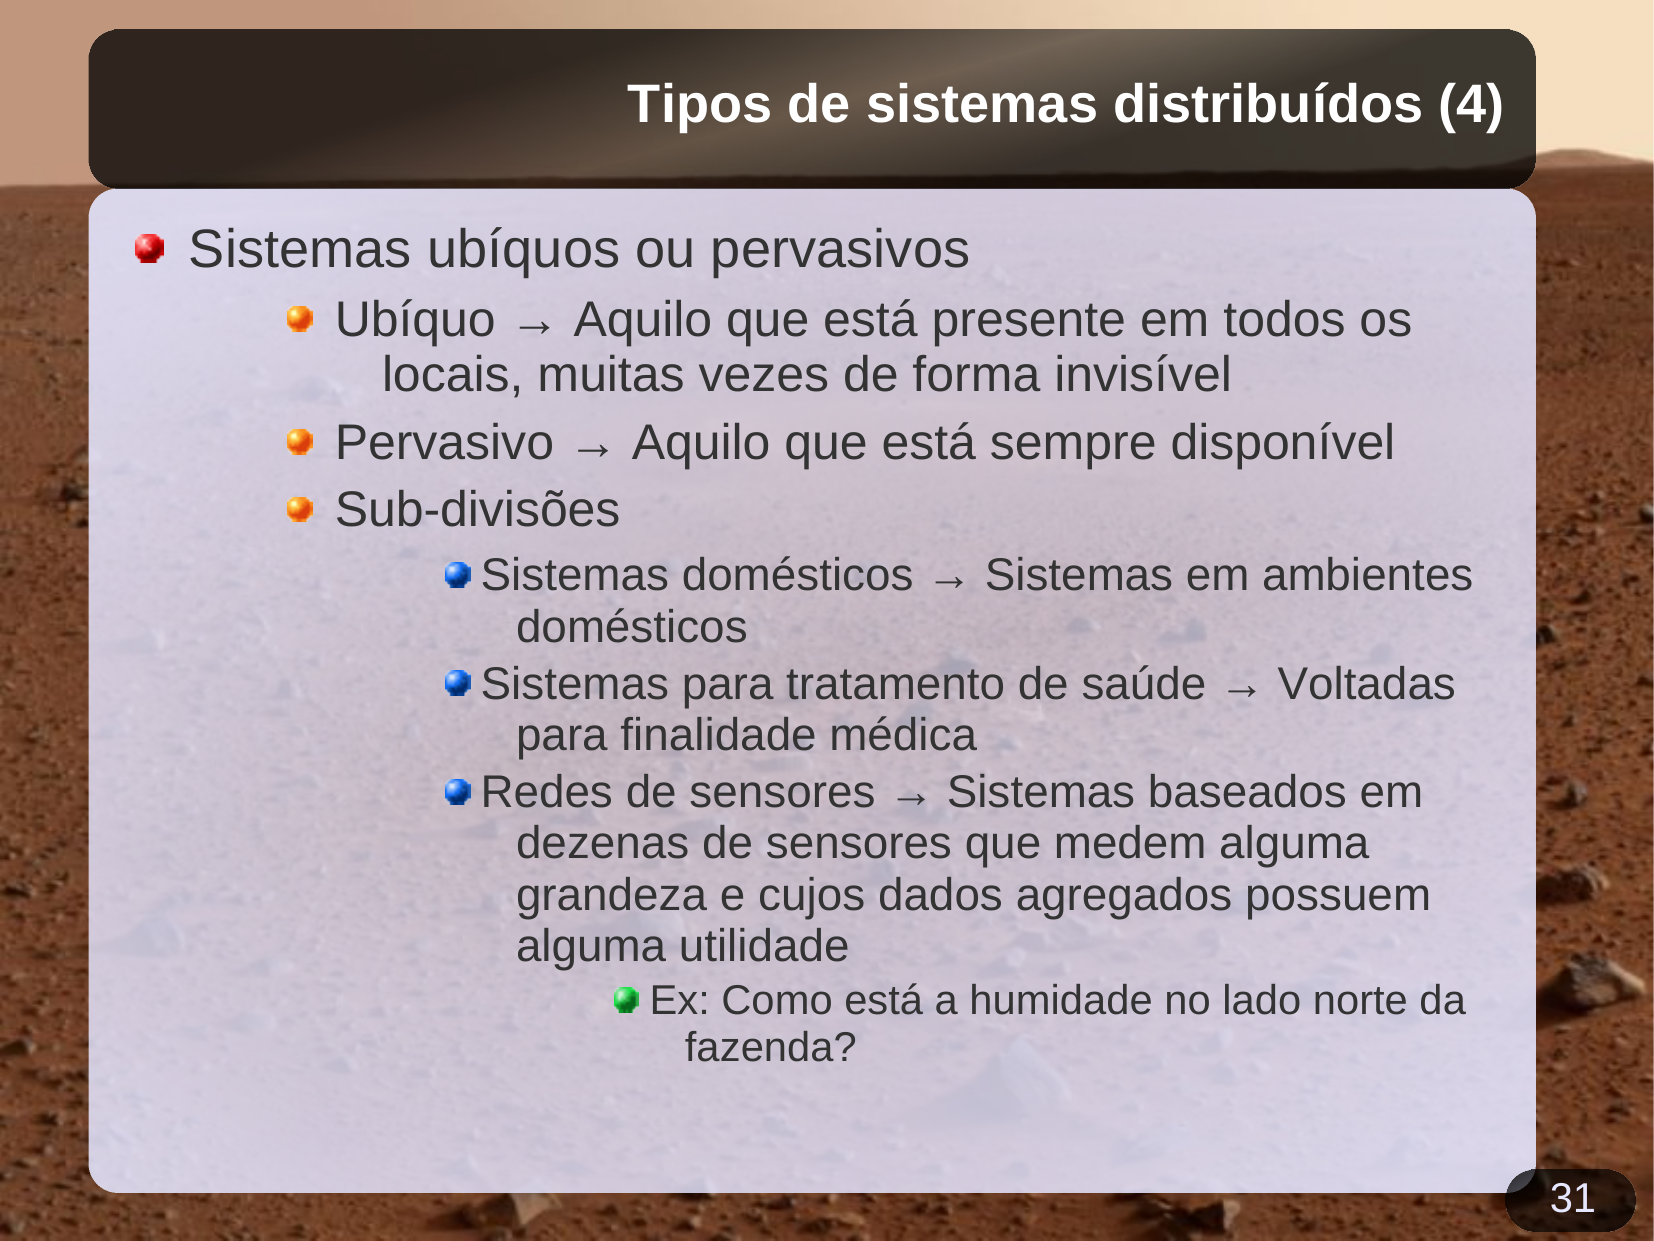

# Tipos de sistemas distribuídos (4)
Sistemas ubíquos ou pervasivos
Ubíquo → Aquilo que está presente em todos os locais, muitas vezes de forma invisível
Pervasivo → Aquilo que está sempre disponível
Sub-divisões
Sistemas domésticos → Sistemas em ambientes domésticos
Sistemas para tratamento de saúde → Voltadas para finalidade médica
Redes de sensores → Sistemas baseados em dezenas de sensores que medem alguma grandeza e cujos dados agregados possuem alguma utilidade
Ex: Como está a humidade no lado norte da fazenda?